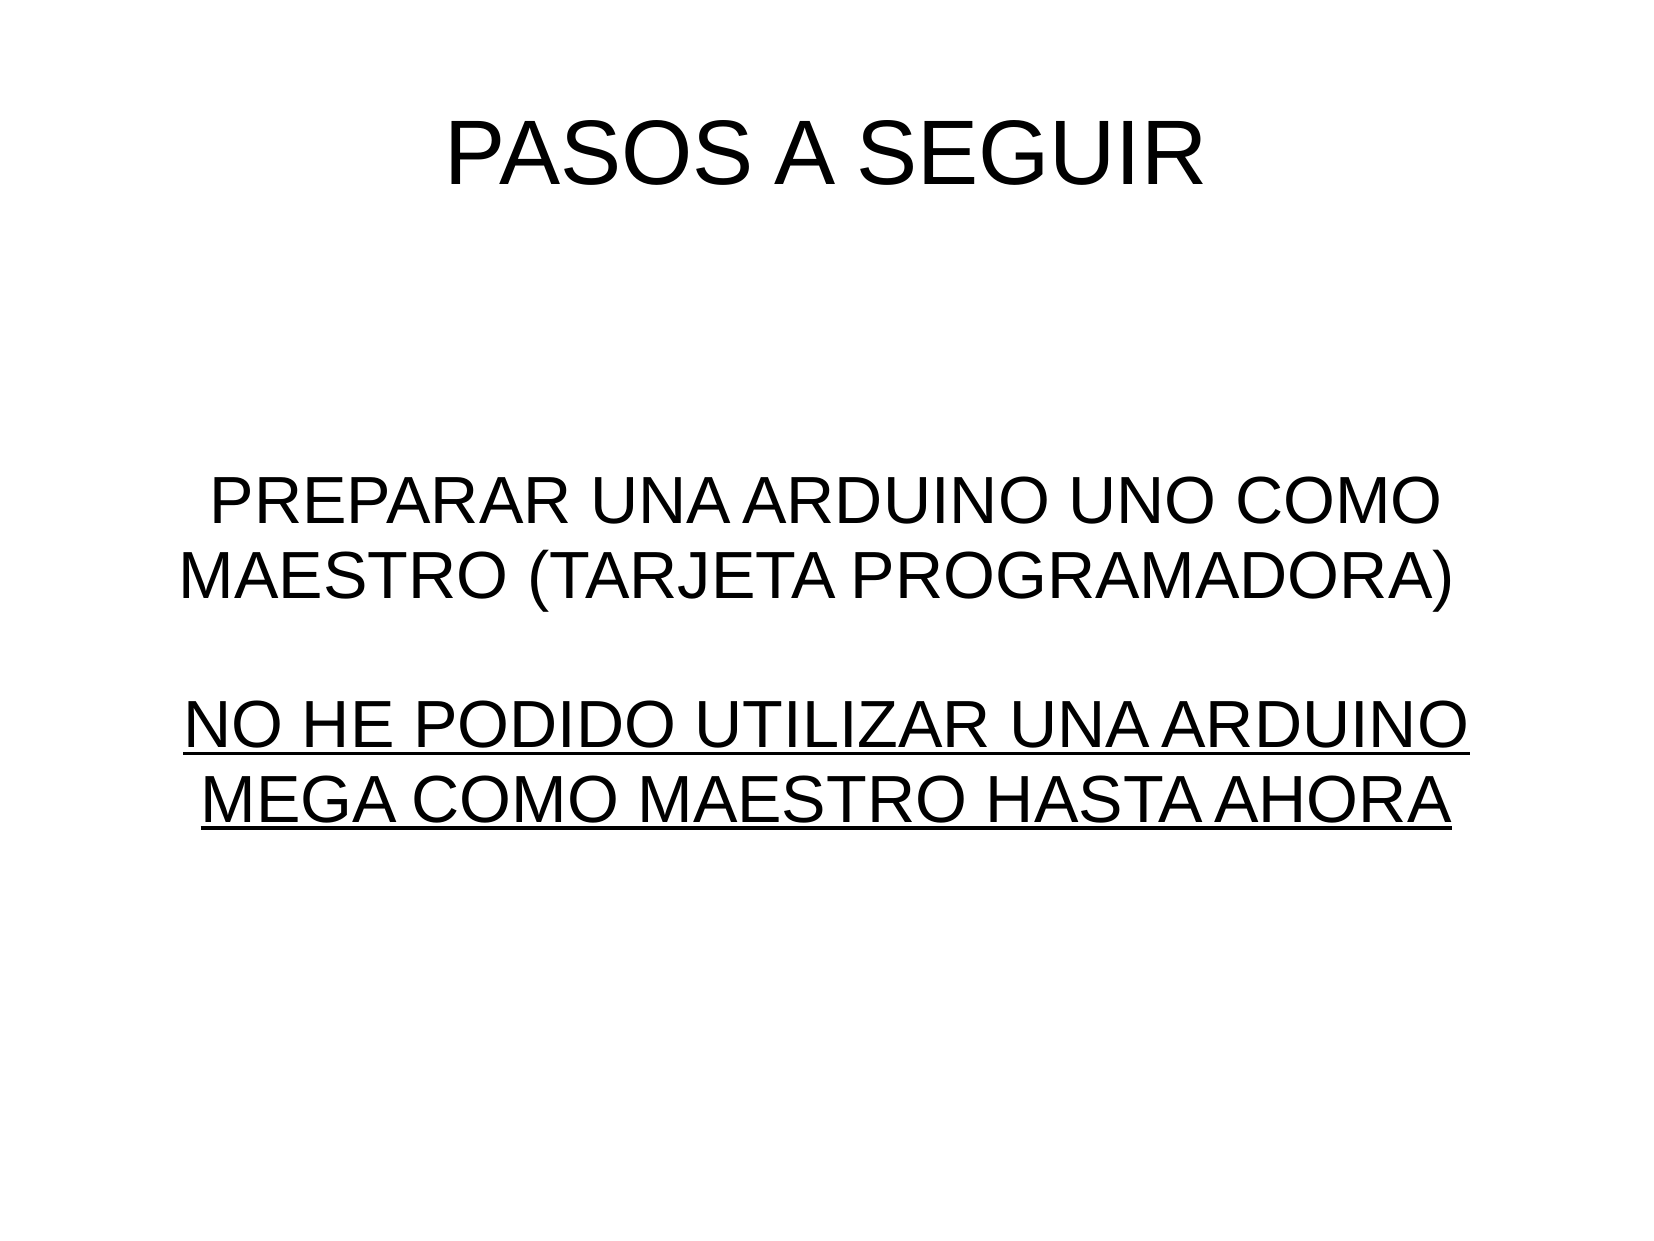

# PASOS A SEGUIR
PREPARAR UNA ARDUINO UNO COMO MAESTRO (TARJETA PROGRAMADORA)
NO HE PODIDO UTILIZAR UNA ARDUINO MEGA COMO MAESTRO HASTA AHORA